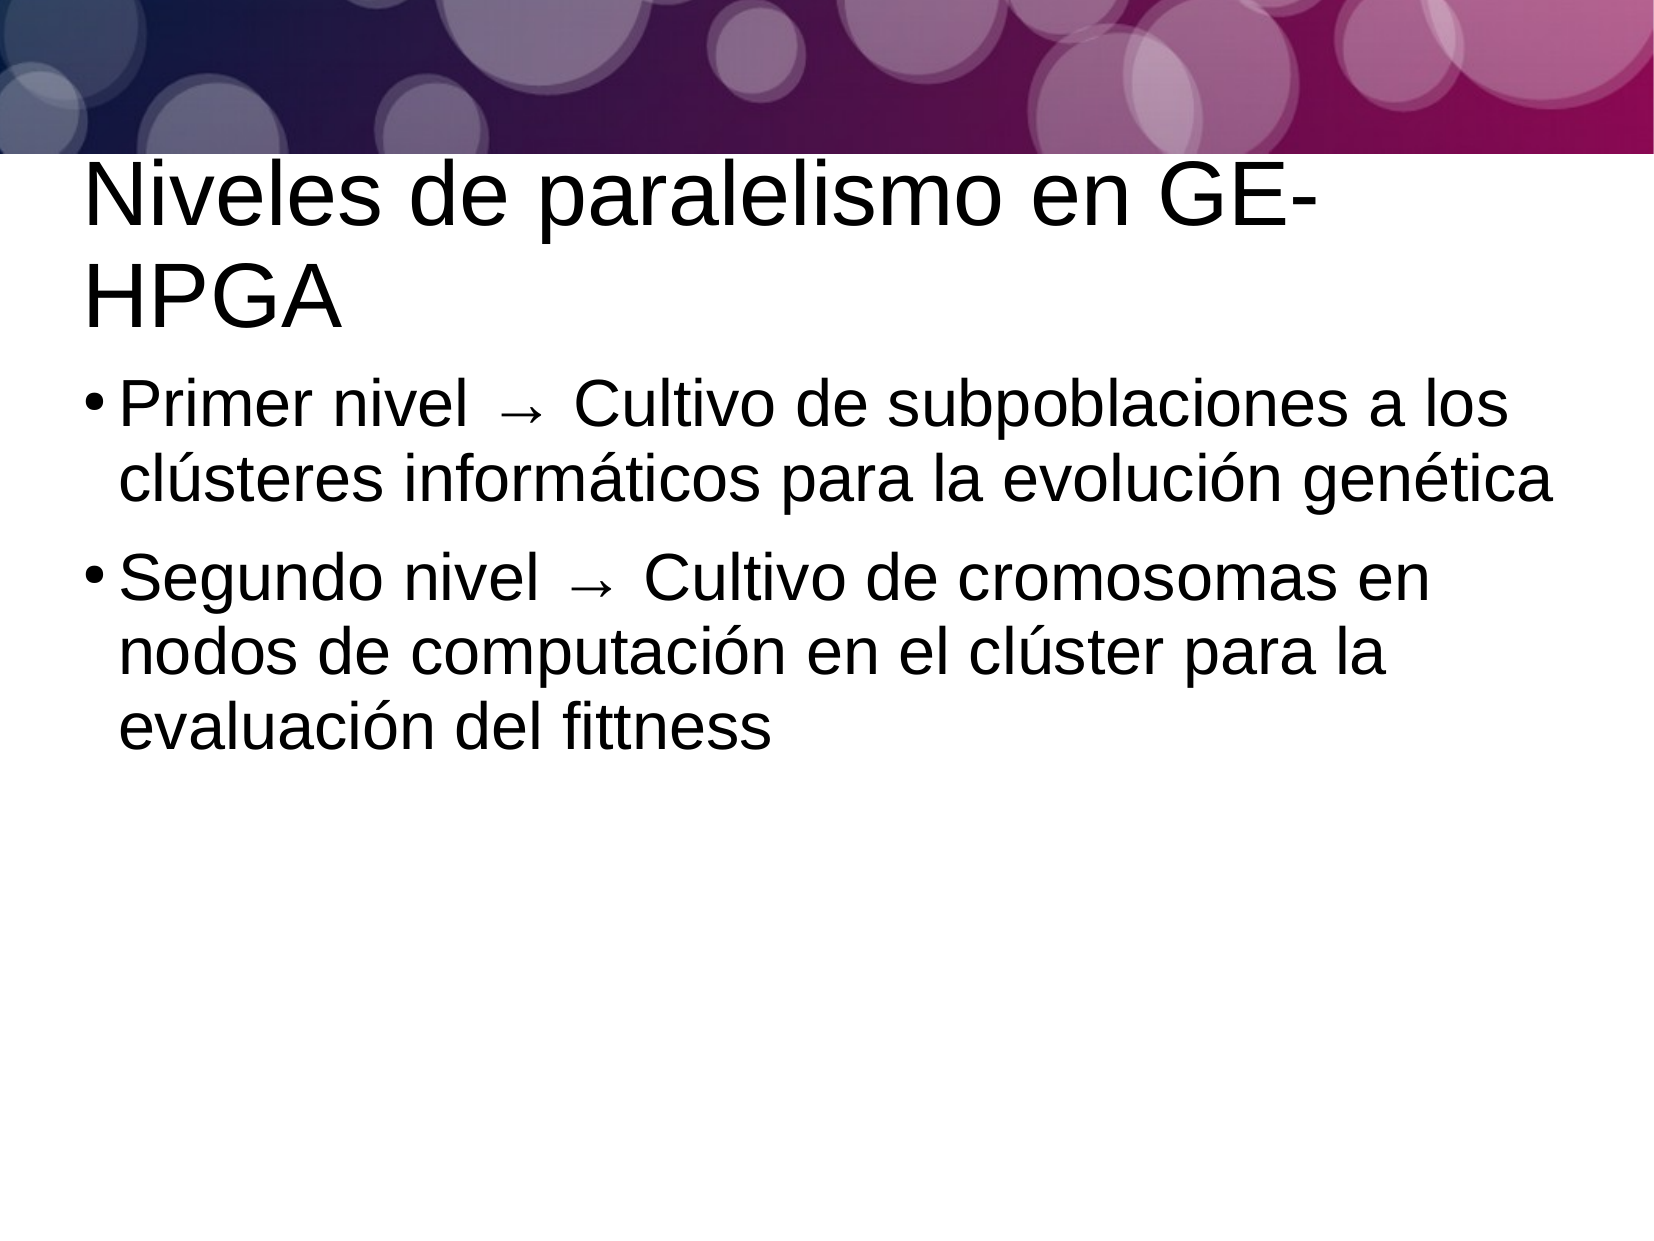

# Niveles de paralelismo en GE-HPGA
Primer nivel → Cultivo de subpoblaciones a los clústeres informáticos para la evolución genética
Segundo nivel → Cultivo de cromosomas en nodos de computación en el clúster para la evaluación del fittness